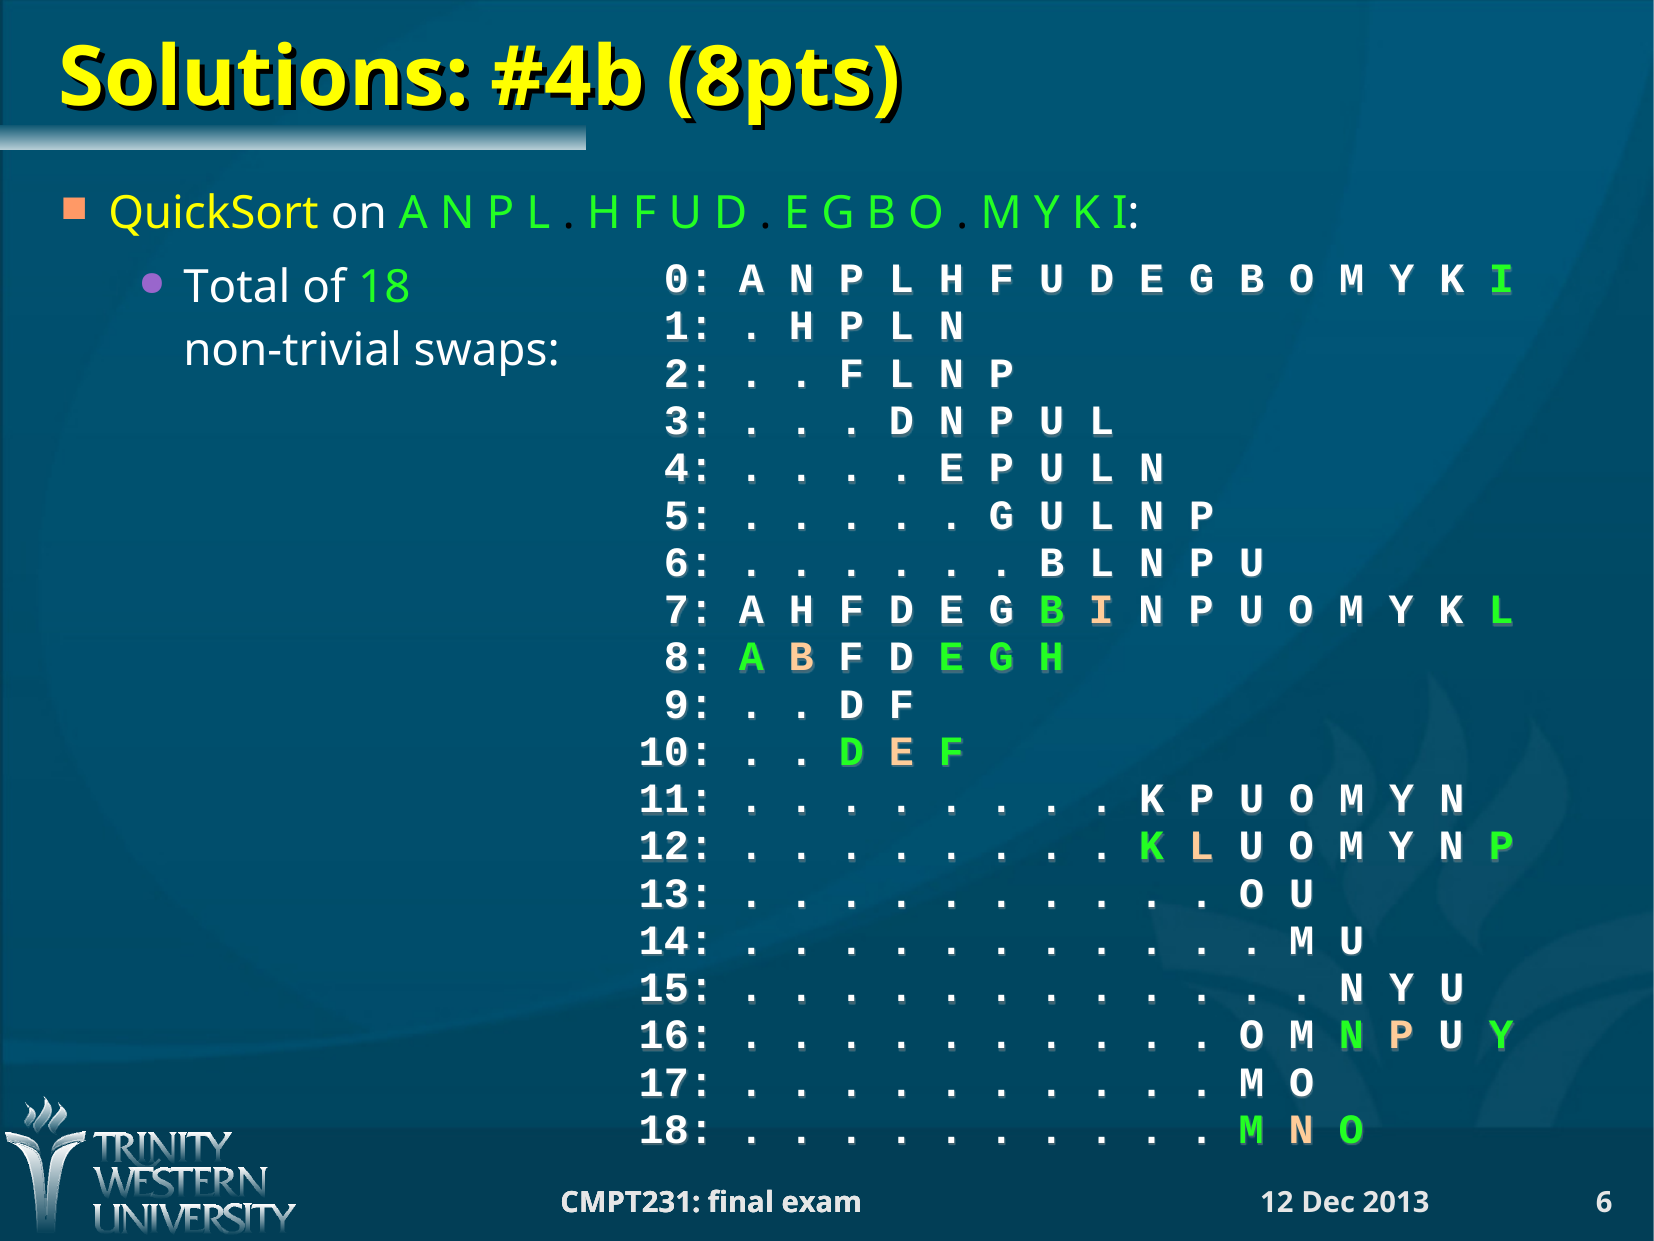

# Solutions: #4b (8pts)
QuickSort on A N P L . H F U D . E G B O . M Y K I:
Total of 18
non-trivial swaps:
 0: A N P L H F U D E G B O M Y K I
 1: . H P L N
 2: . . F L N P
 3: . . . D N P U L
 4: . . . . E P U L N
 5: . . . . . G U L N P
 6: . . . . . . B L N P U
 7: A H F D E G B I N P U O M Y K L
 8: A B F D E G H
 9: . . D F
10: . . D E F
11: . . . . . . . . K P U O M Y N
12: . . . . . . . . K L U O M Y N P
13: . . . . . . . . . . O U
14: . . . . . . . . . . . M U
15: . . . . . . . . . . . . N Y U
16: . . . . . . . . . . O M N P U Y
17: . . . . . . . . . . M O
18: . . . . . . . . . . M N O
CMPT231: final exam
12 Dec 2013
6